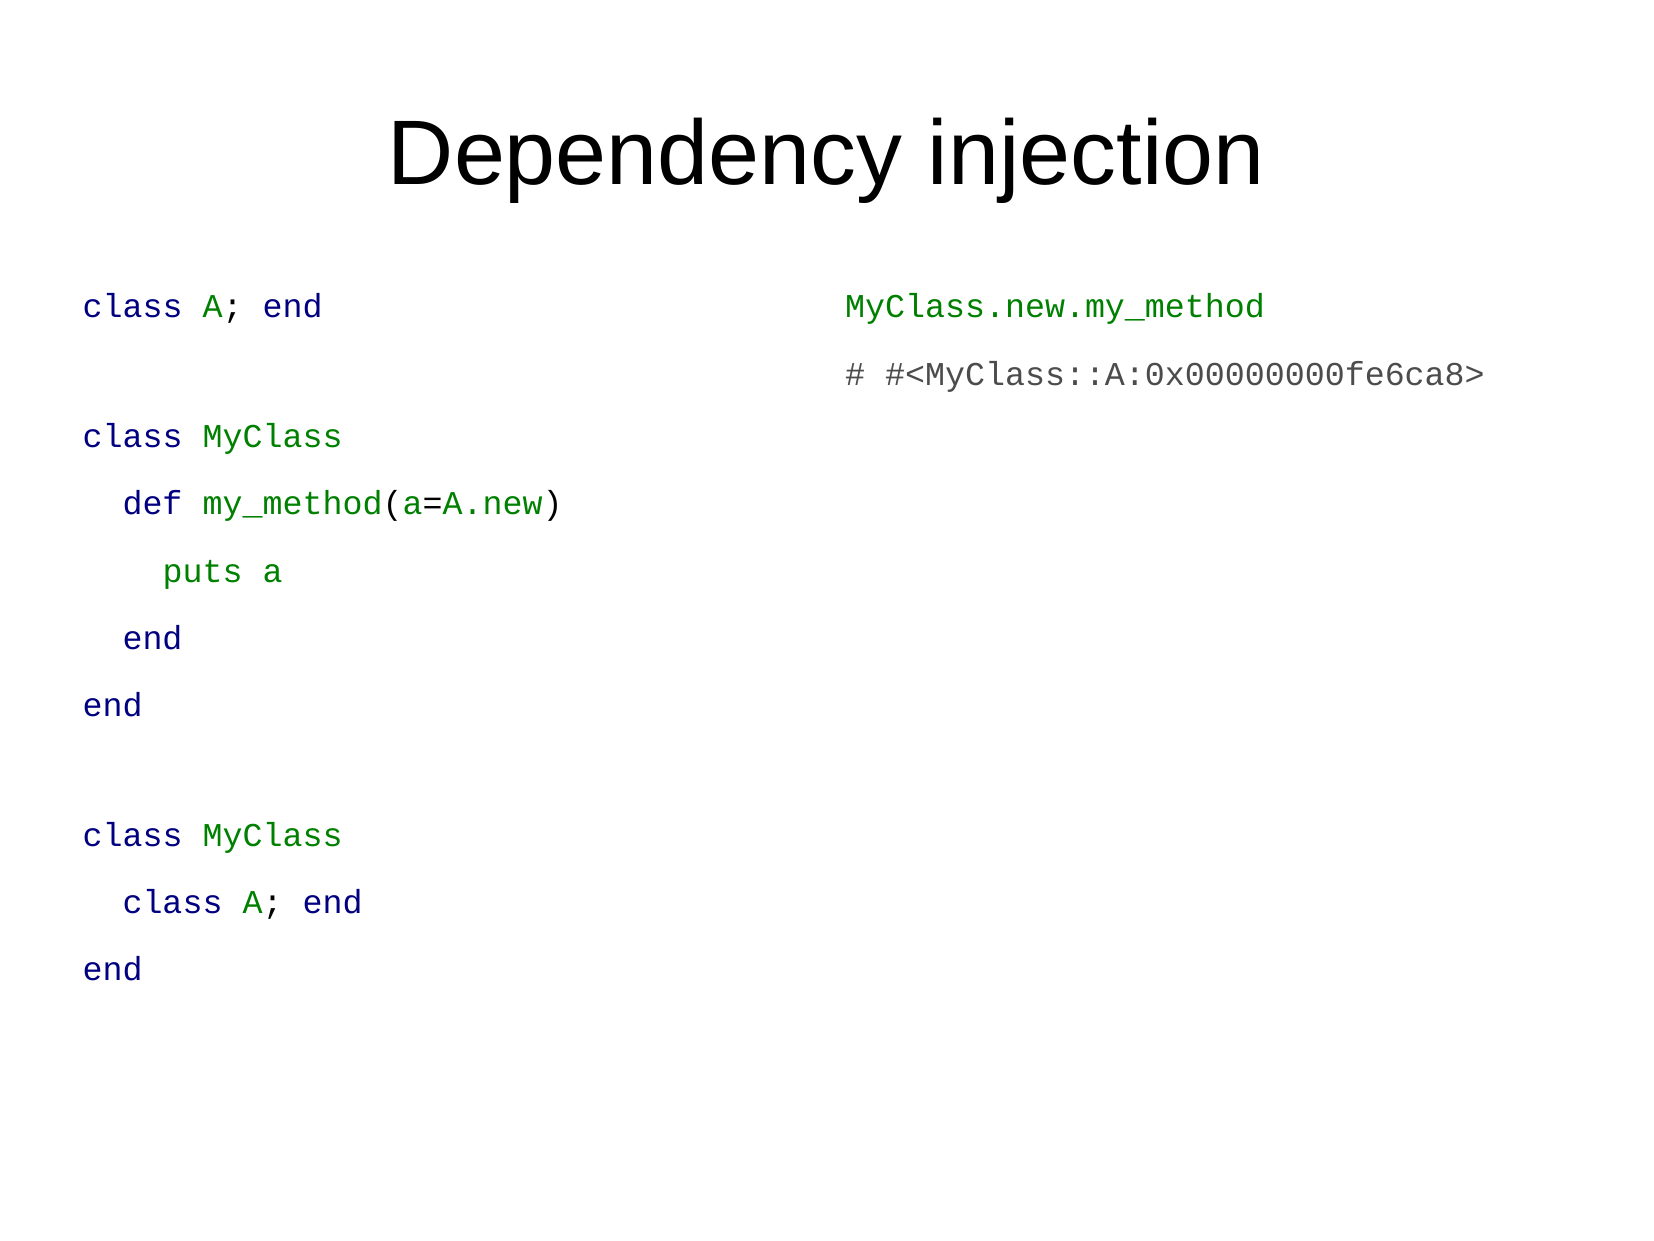

# Dependency injection
class A; end
class MyClass
 def my_method(a=A.new)
 puts a
 end
end
class MyClass
 class A; end
end
MyClass.new.my_method
# #<MyClass::A:0x00000000fe6ca8>